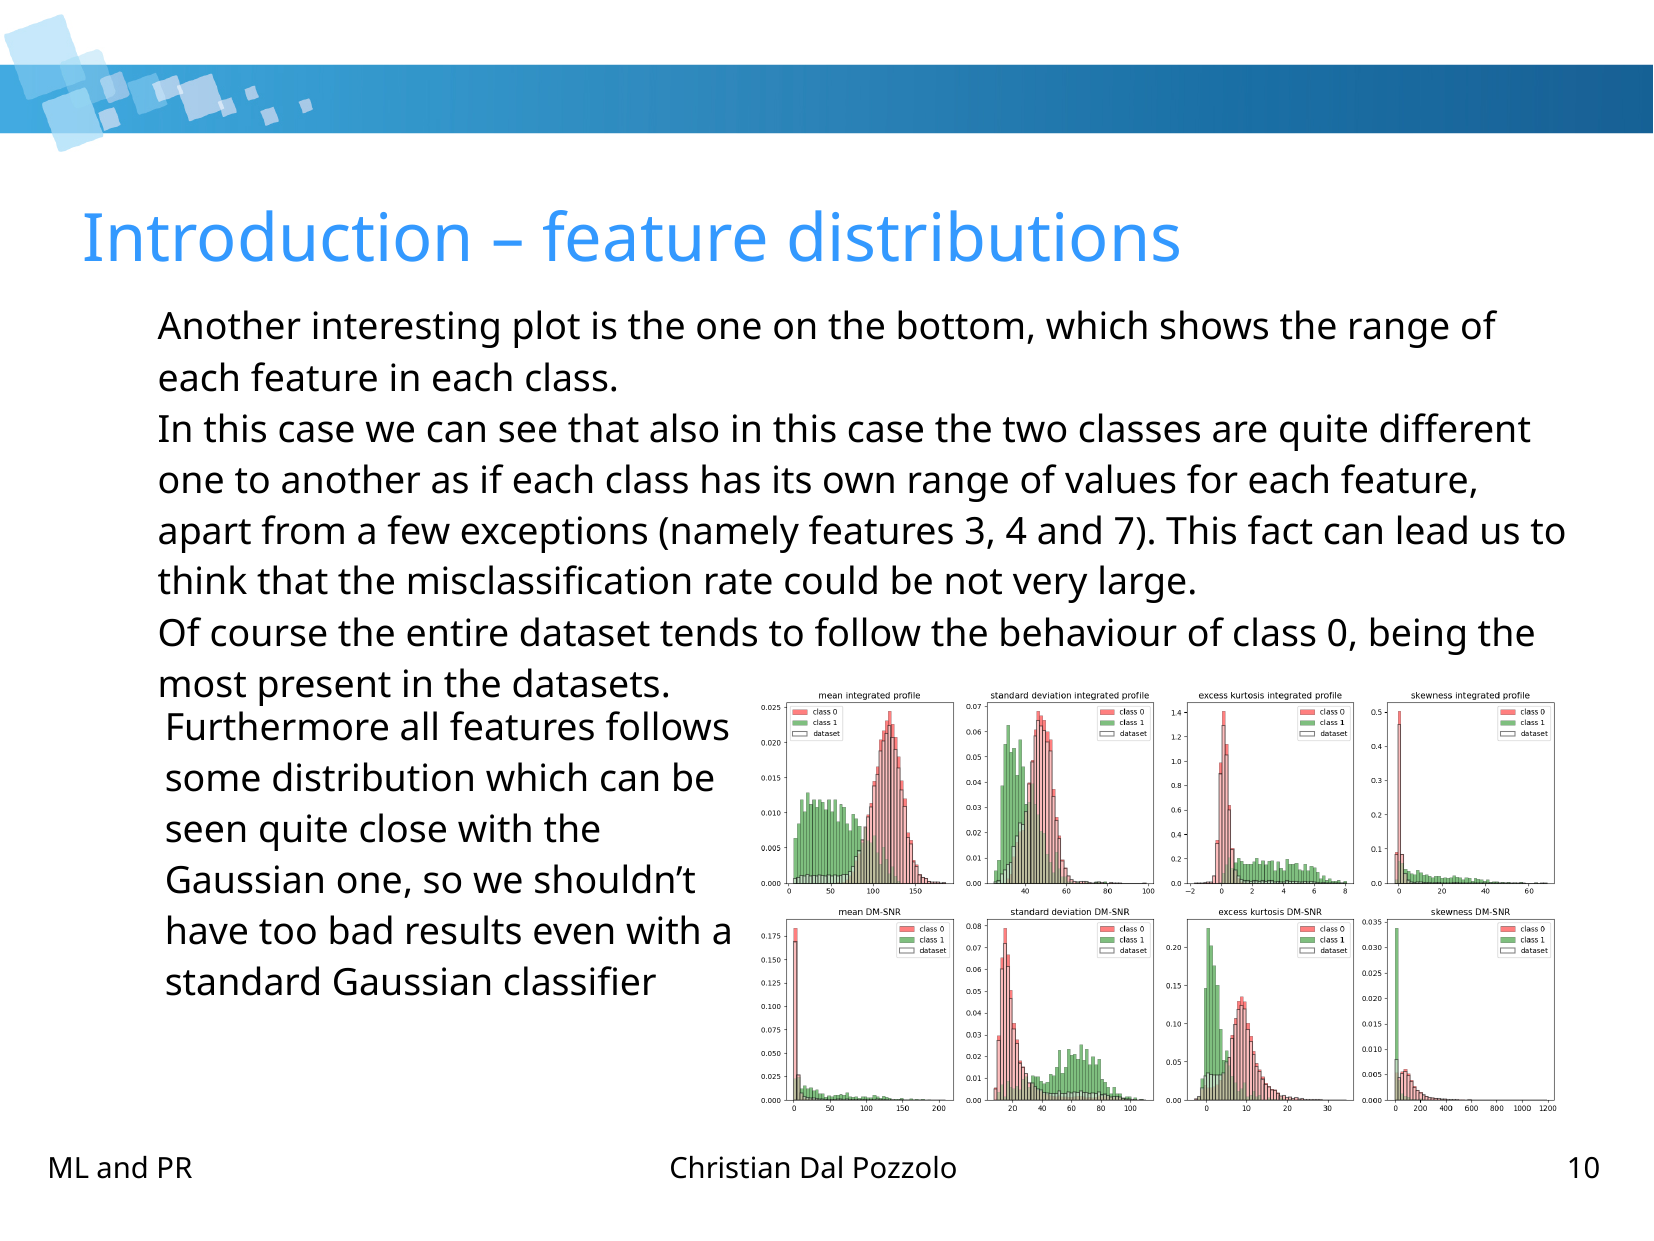

# Introduction – feature distributions
Another interesting plot is the one on the bottom, which shows the range of each feature in each class.
In this case we can see that also in this case the two classes are quite different one to another as if each class has its own range of values for each feature, apart from a few exceptions (namely features 3, 4 and 7). This fact can lead us to think that the misclassification rate could be not very large.
Of course the entire dataset tends to follow the behaviour of class 0, being the most present in the datasets.
Furthermore all features follows some distribution which can be seen quite close with the Gaussian one, so we shouldn’t have too bad results even with a standard Gaussian classifier
ML and PR
Christian Dal Pozzolo
10